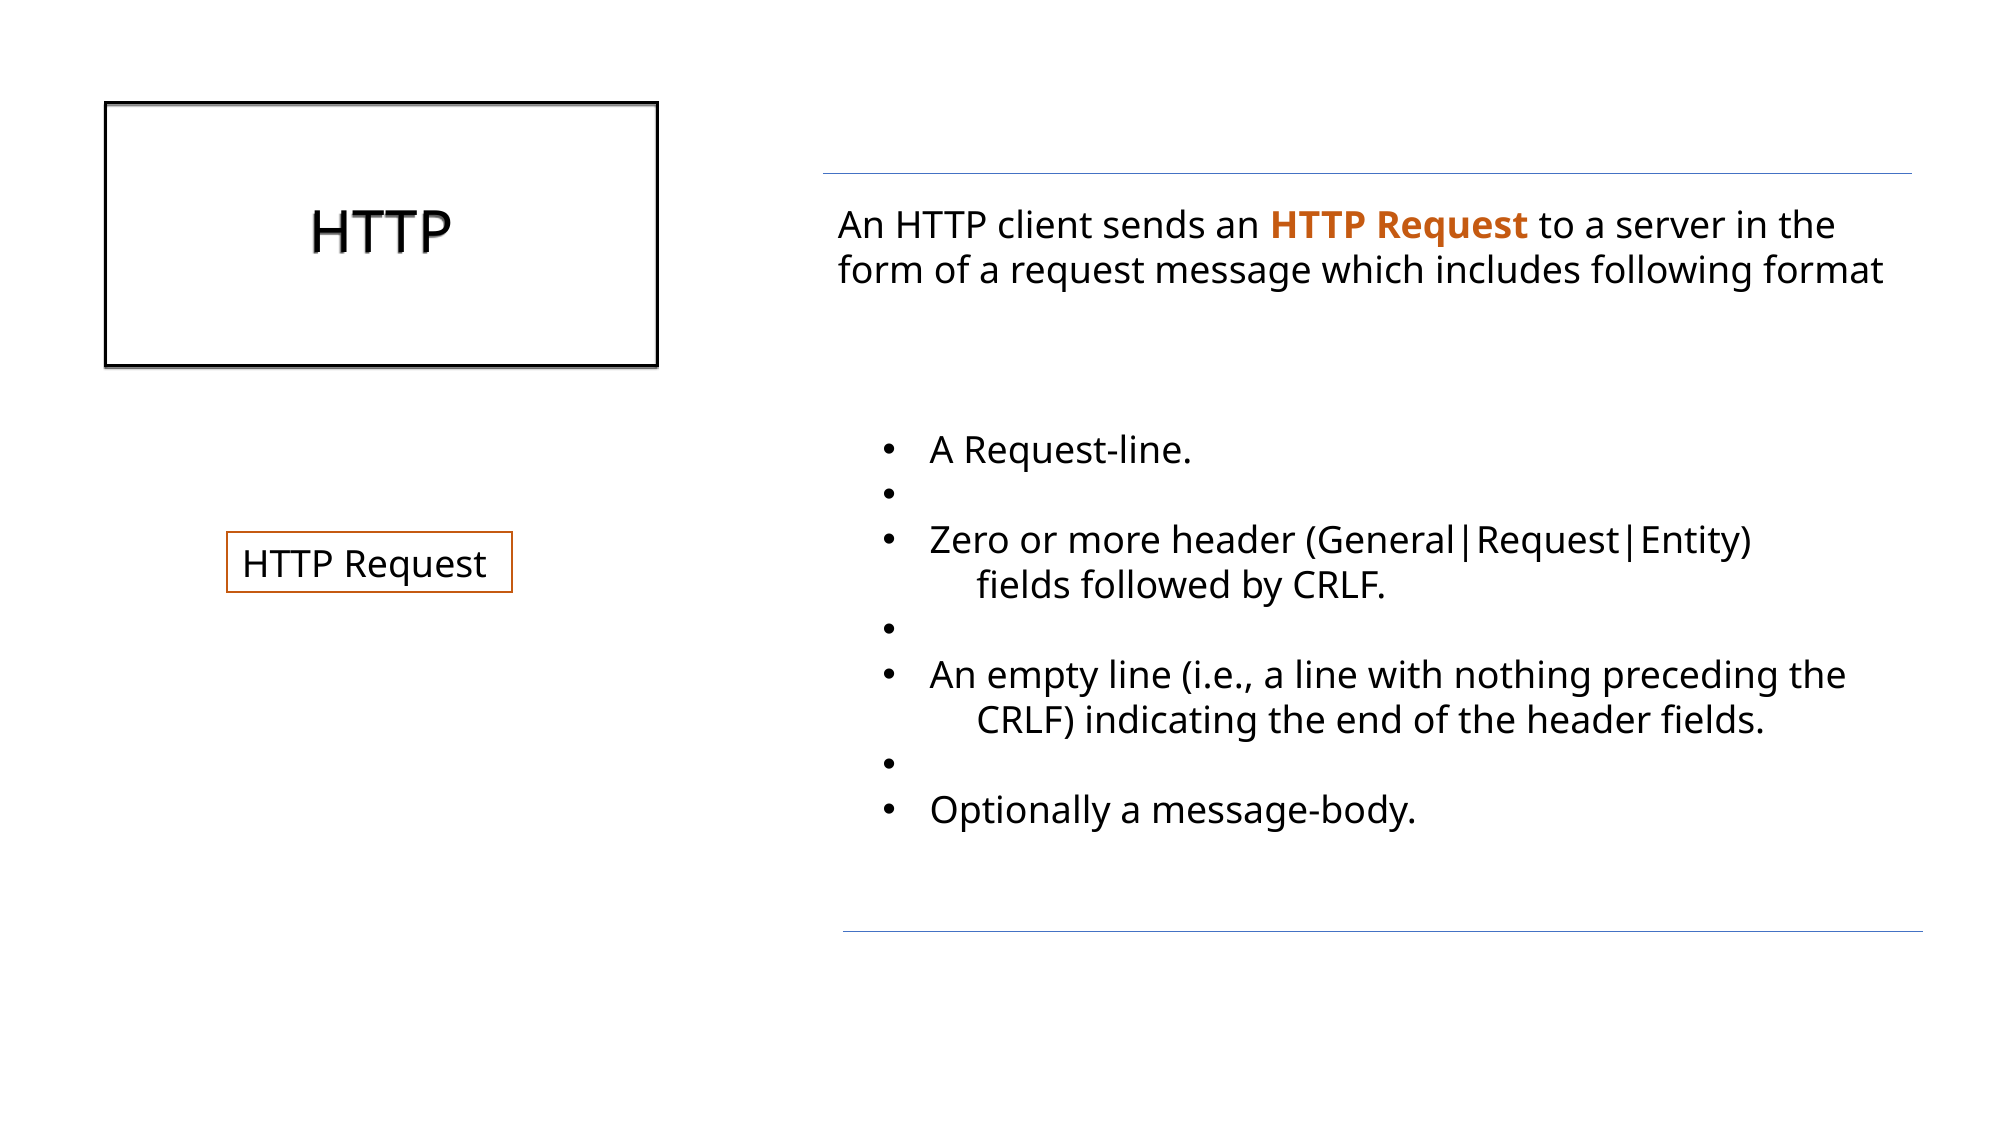

# HTTP
An HTTP client sends an HTTP Request to a server in the form of a request message which includes following format
A Request-line.
Zero or more header (General|Request|Entity) fields followed by CRLF.
An empty line (i.e., a line with nothing preceding the CRLF) indicating the end of the header fields.
Optionally a message-body.
HTTP Request